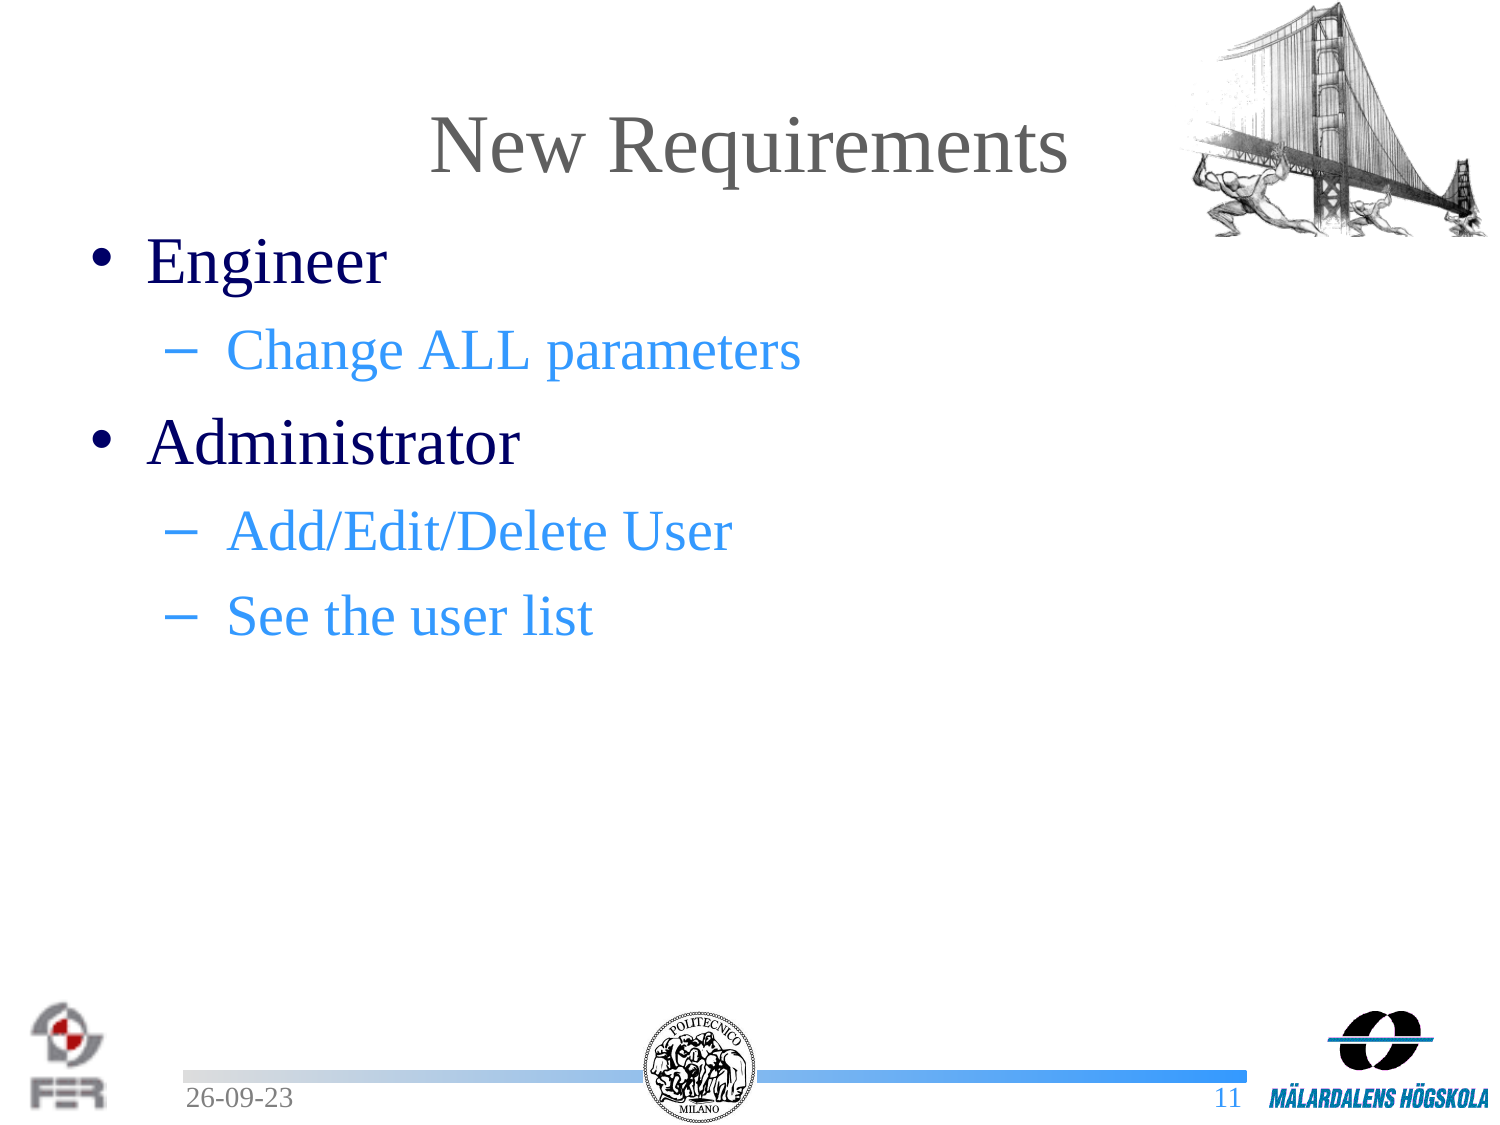

# New Requirements
Engineer
 Change ALL parameters
Administrator
 Add/Edit/Delete User
 See the user list
26-08-21